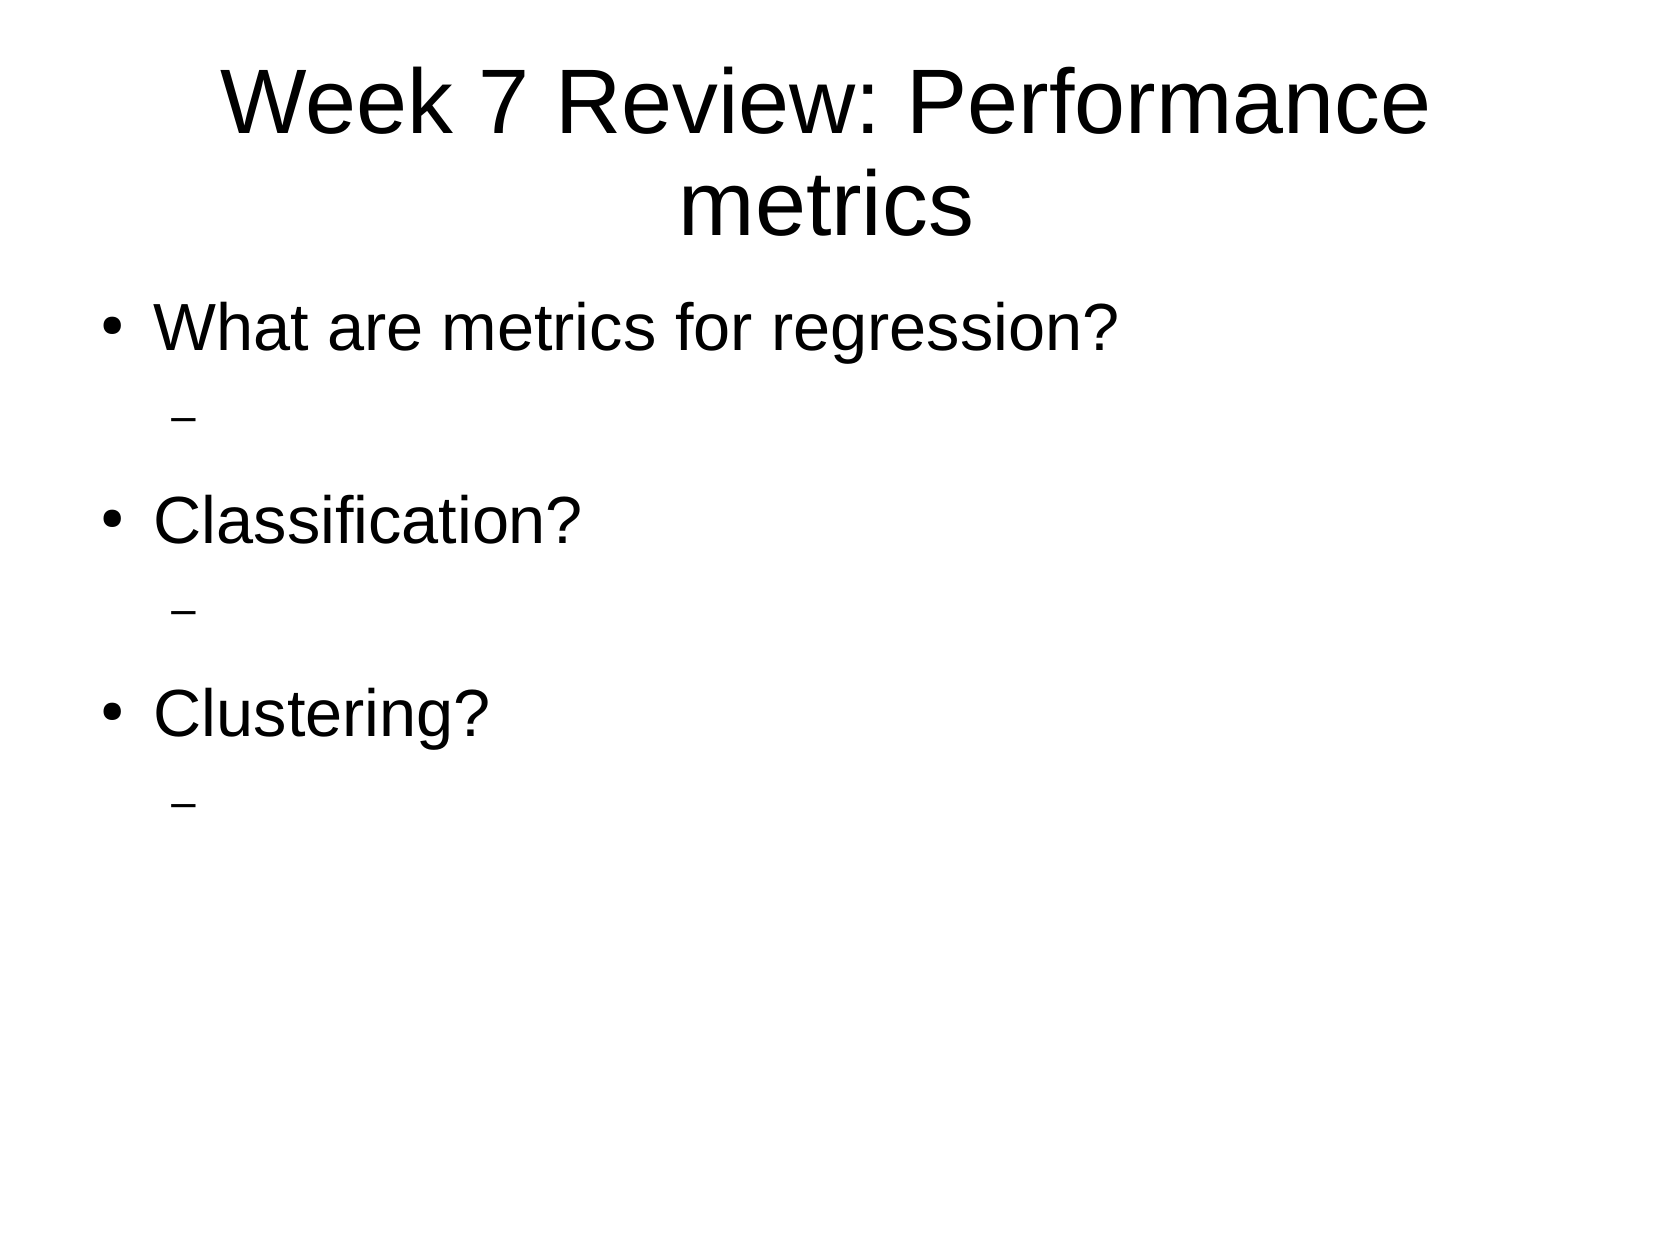

# Week 7 Review: Performance metrics
What are metrics for regression?
Classification?
Clustering?